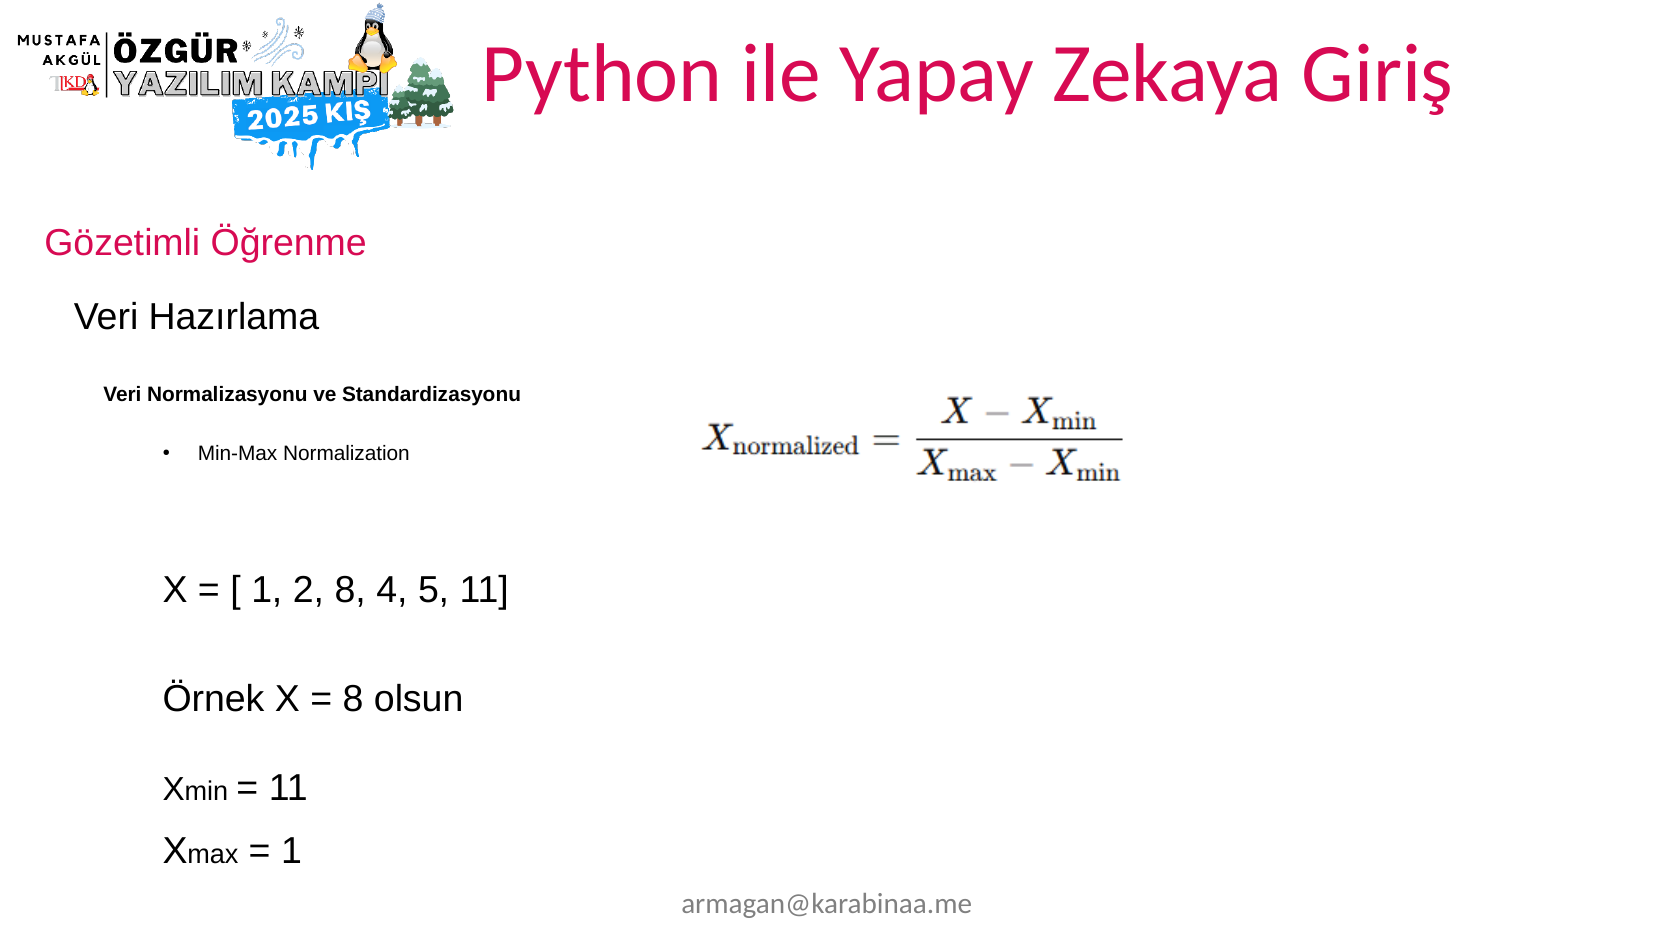

Python ile Yapay Zekaya Giriş
Gözetimli Öğrenme
Veri Hazırlama
Veri Normalizasyonu ve Standardizasyonu
Min-Max Normalization
X = [ 1, 2, 8, 4, 5, 11]
Örnek X = 8 olsun
Xmin = 11
Xmax = 1
armagan@karabinaa.me